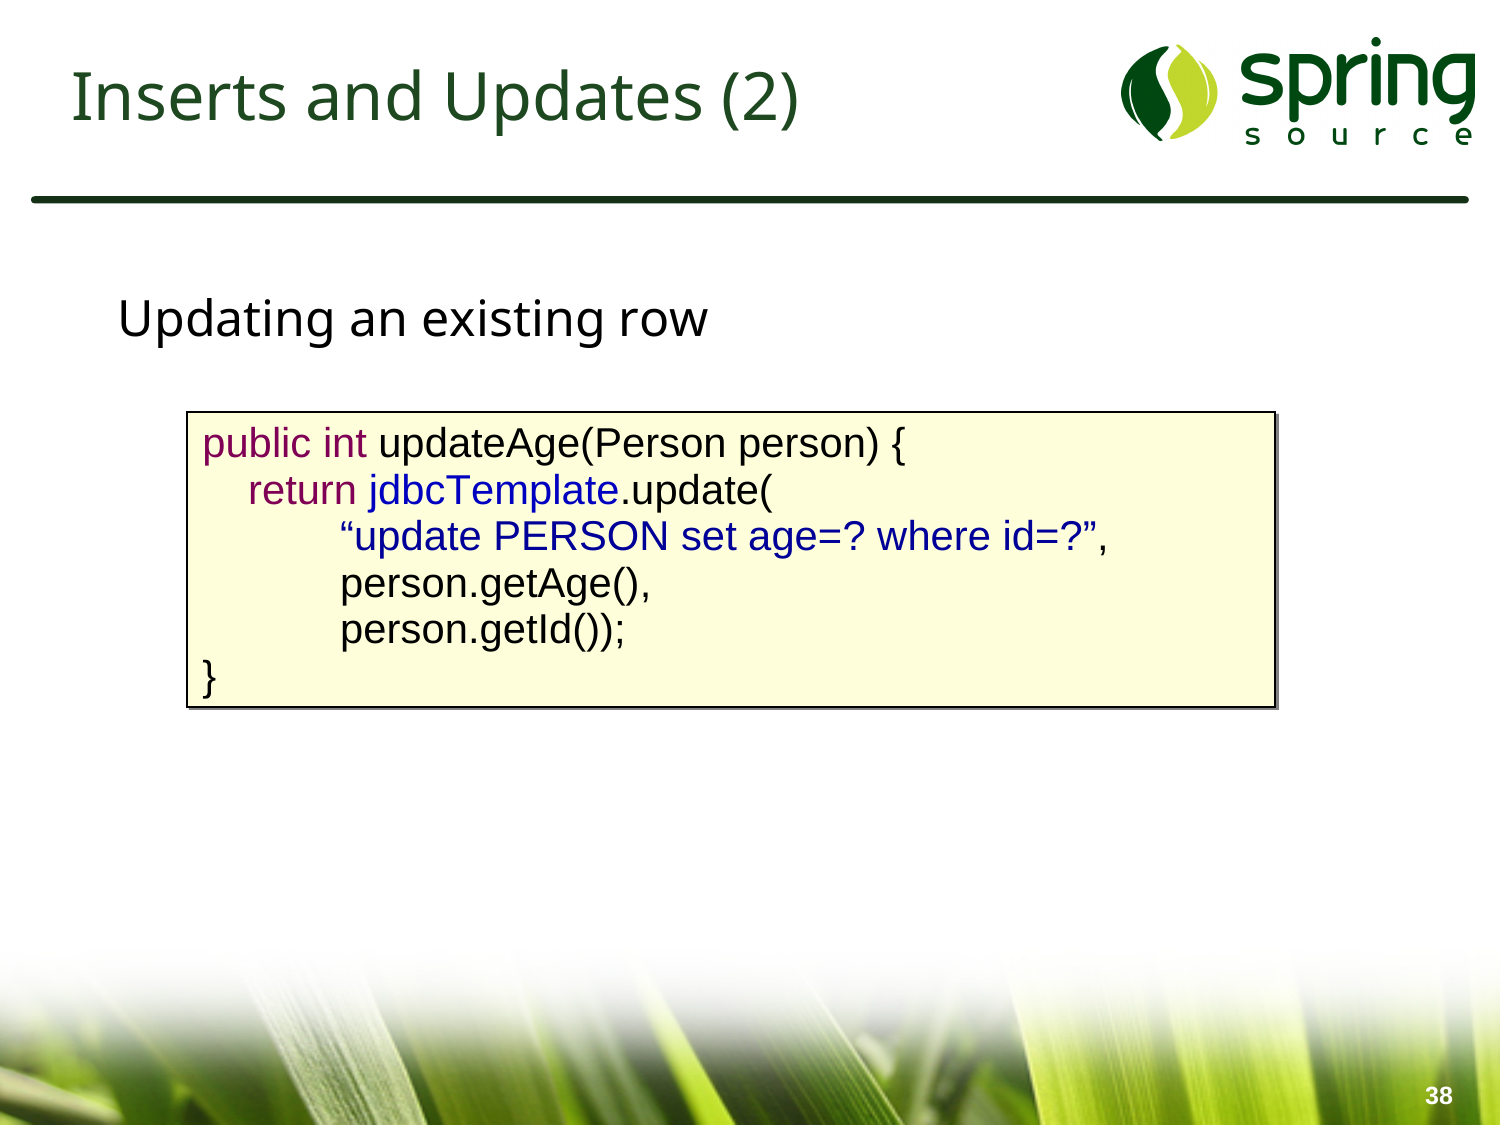

# Inserts and Updates (2)
Updating an existing row
public int updateAge(Person person) {
 return jdbcTemplate.update(
 “update PERSON set age=? where id=?”,
 person.getAge(),
 person.getId());
}